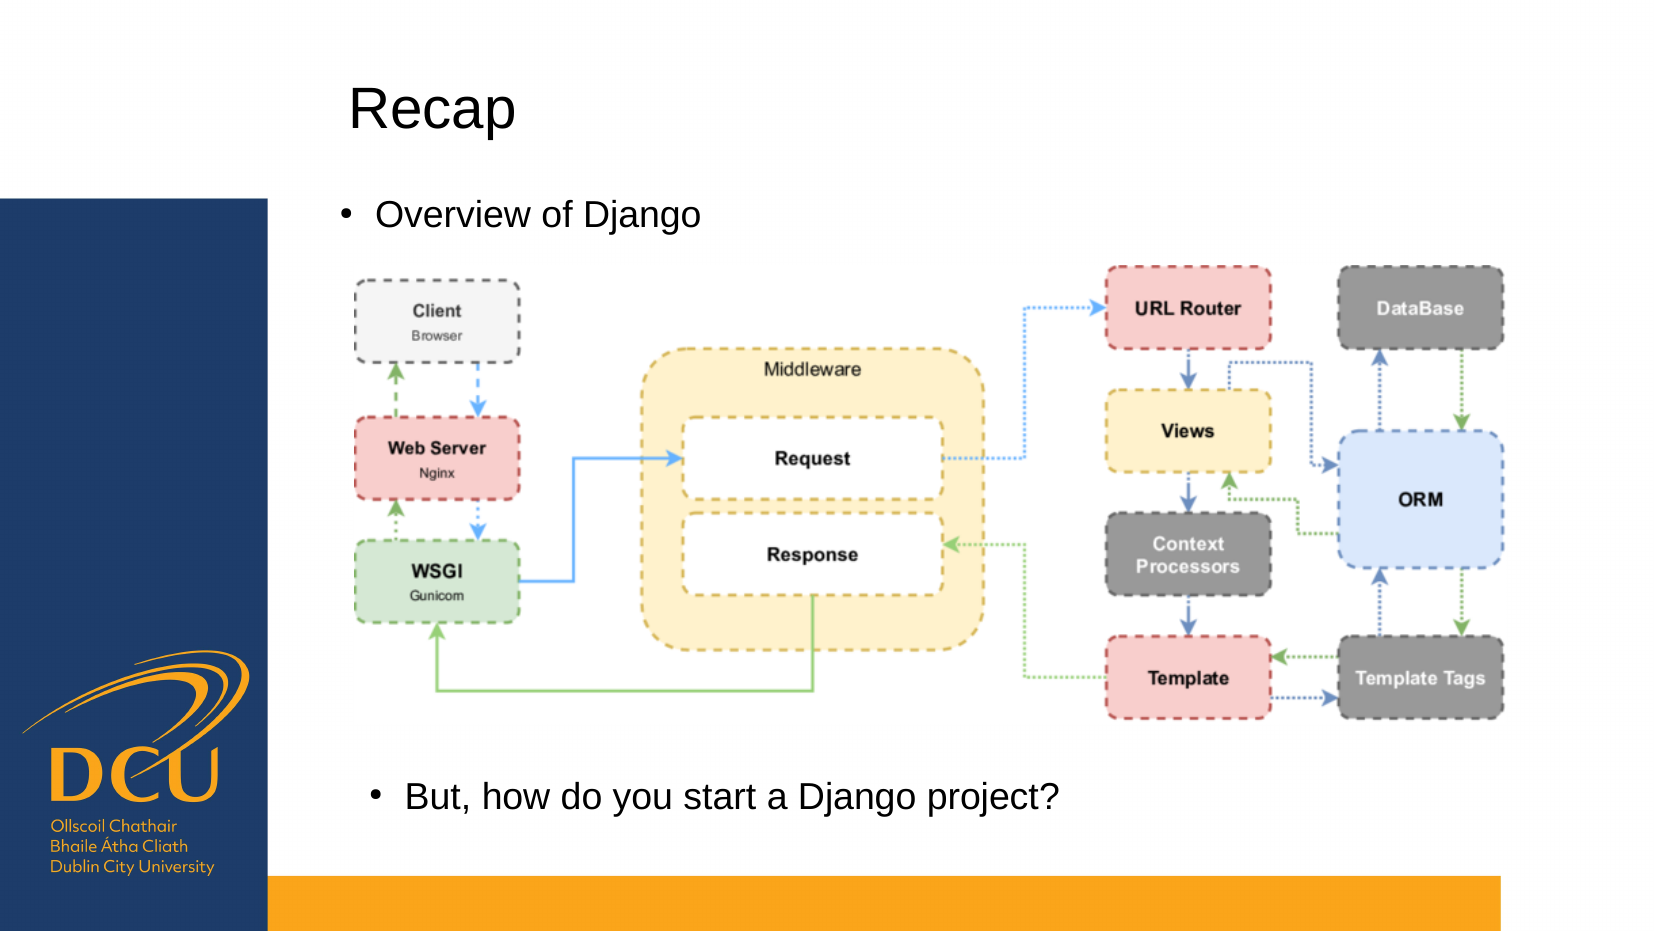

Recap
Overview of Django
But, how do you start a Django project?